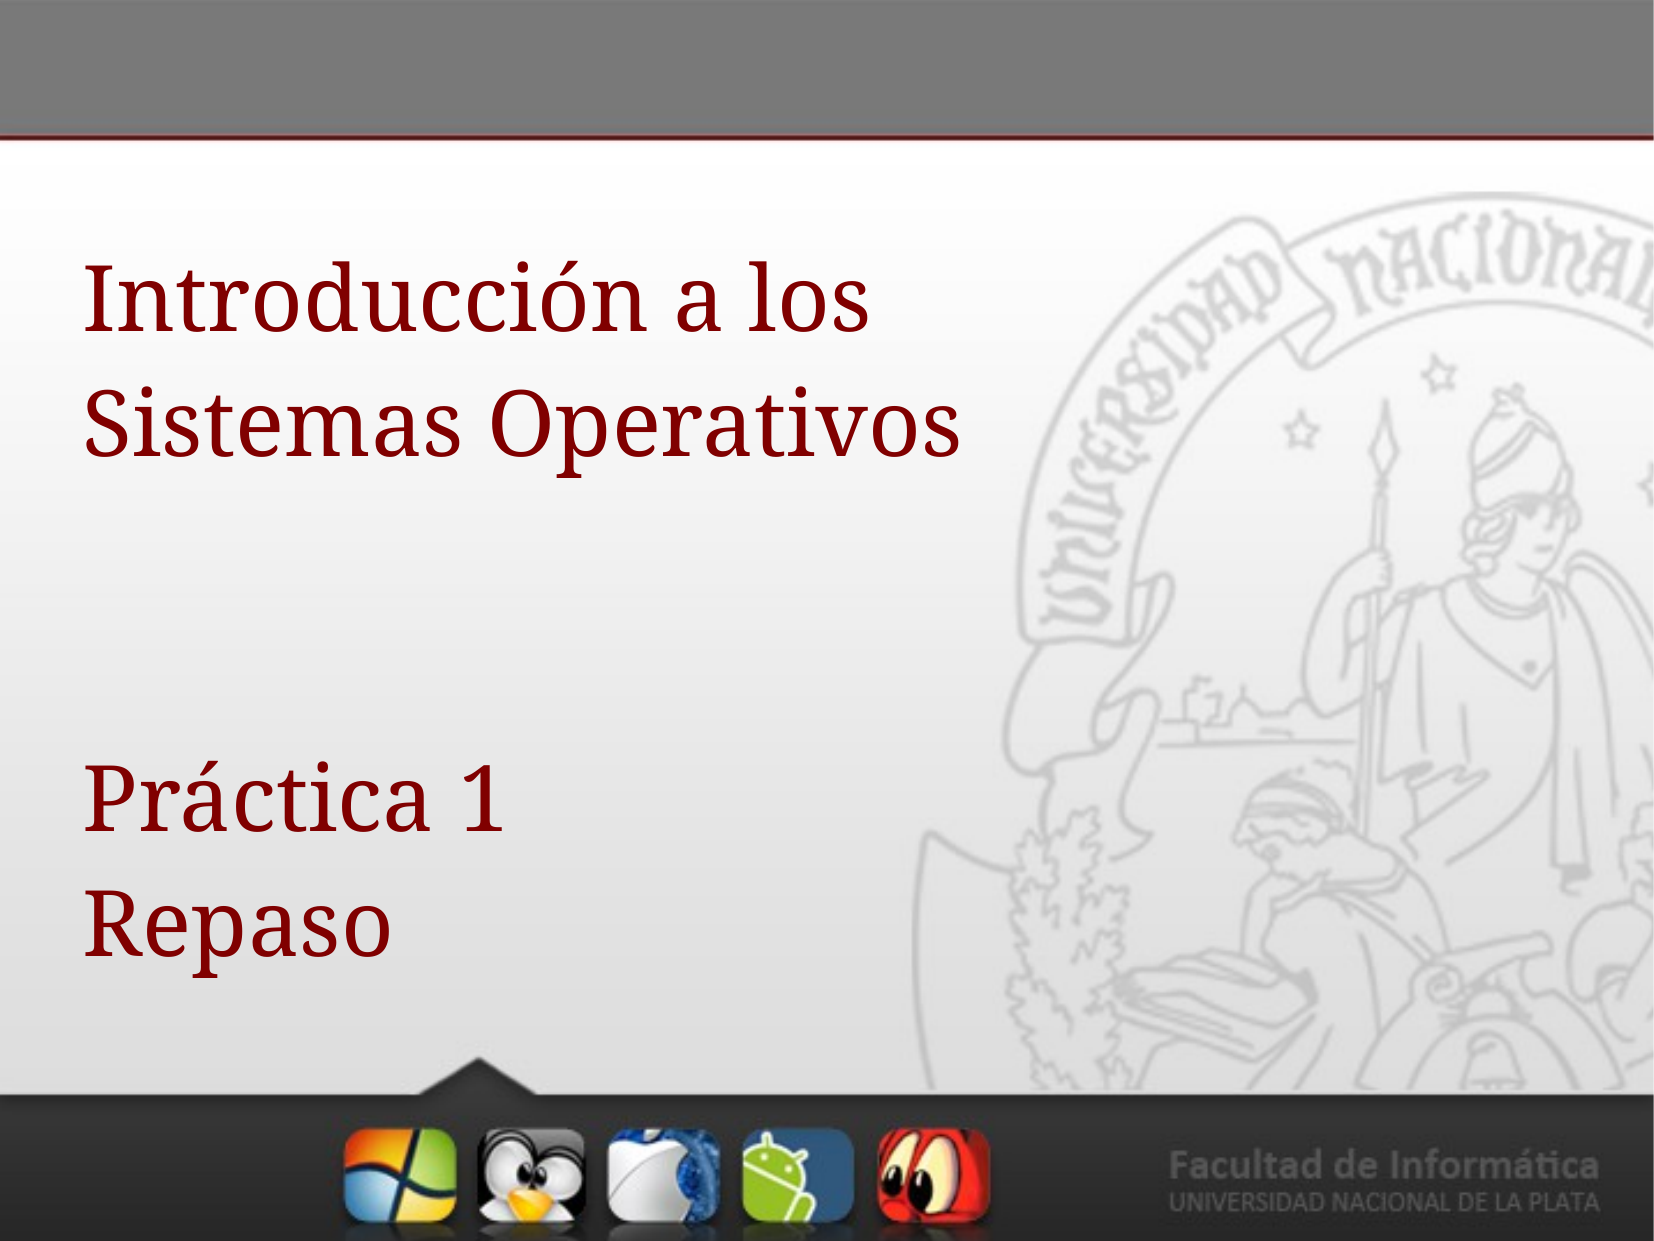

# Introducción a los
Sistemas Operativos
Práctica 1
Repaso